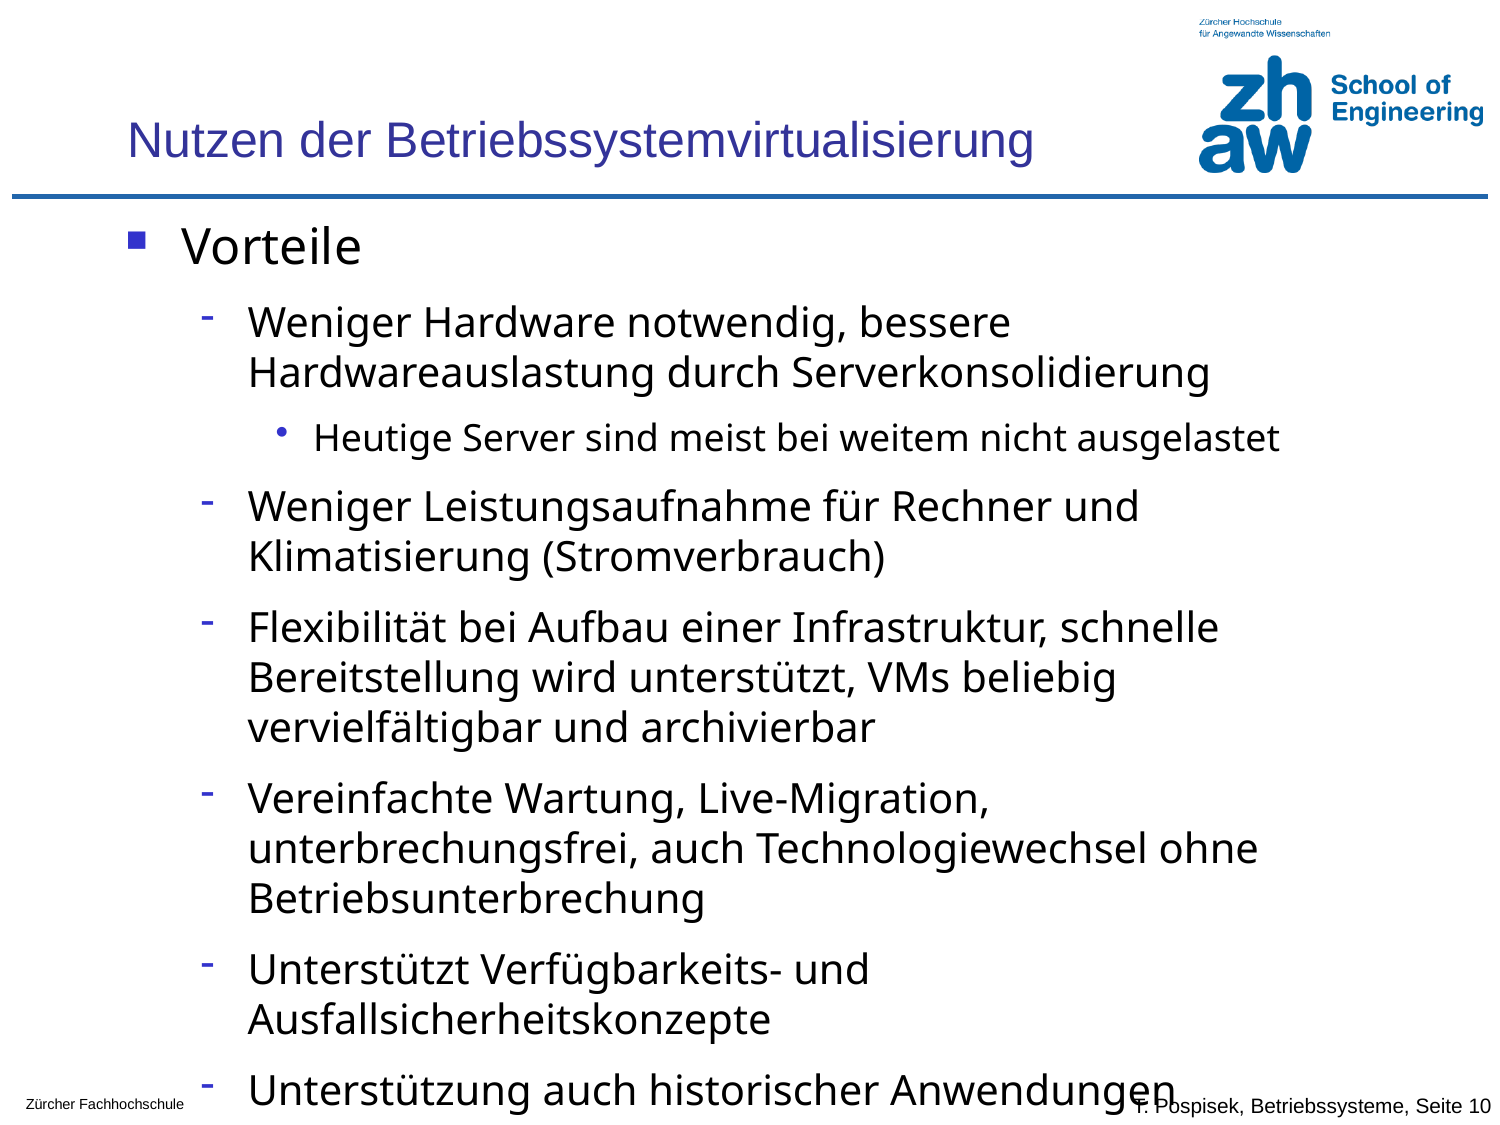

# Nutzen der Betriebssystemvirtualisierung
Vorteile
Weniger Hardware notwendig, bessere Hardwareauslastung durch Serverkonsolidierung
Heutige Server sind meist bei weitem nicht ausgelastet
Weniger Leistungsaufnahme für Rechner und Klimatisierung (Stromverbrauch)
Flexibilität bei Aufbau einer Infrastruktur, schnelle Bereitstellung wird unterstützt, VMs beliebig vervielfältigbar und archivierbar
Vereinfachte Wartung, Live-Migration, unterbrechungsfrei, auch Technologiewechsel ohne Betriebsunterbrechung
Unterstützt Verfügbarkeits- und Ausfallsicherheitskonzepte
Unterstützung auch historischer Anwendungen